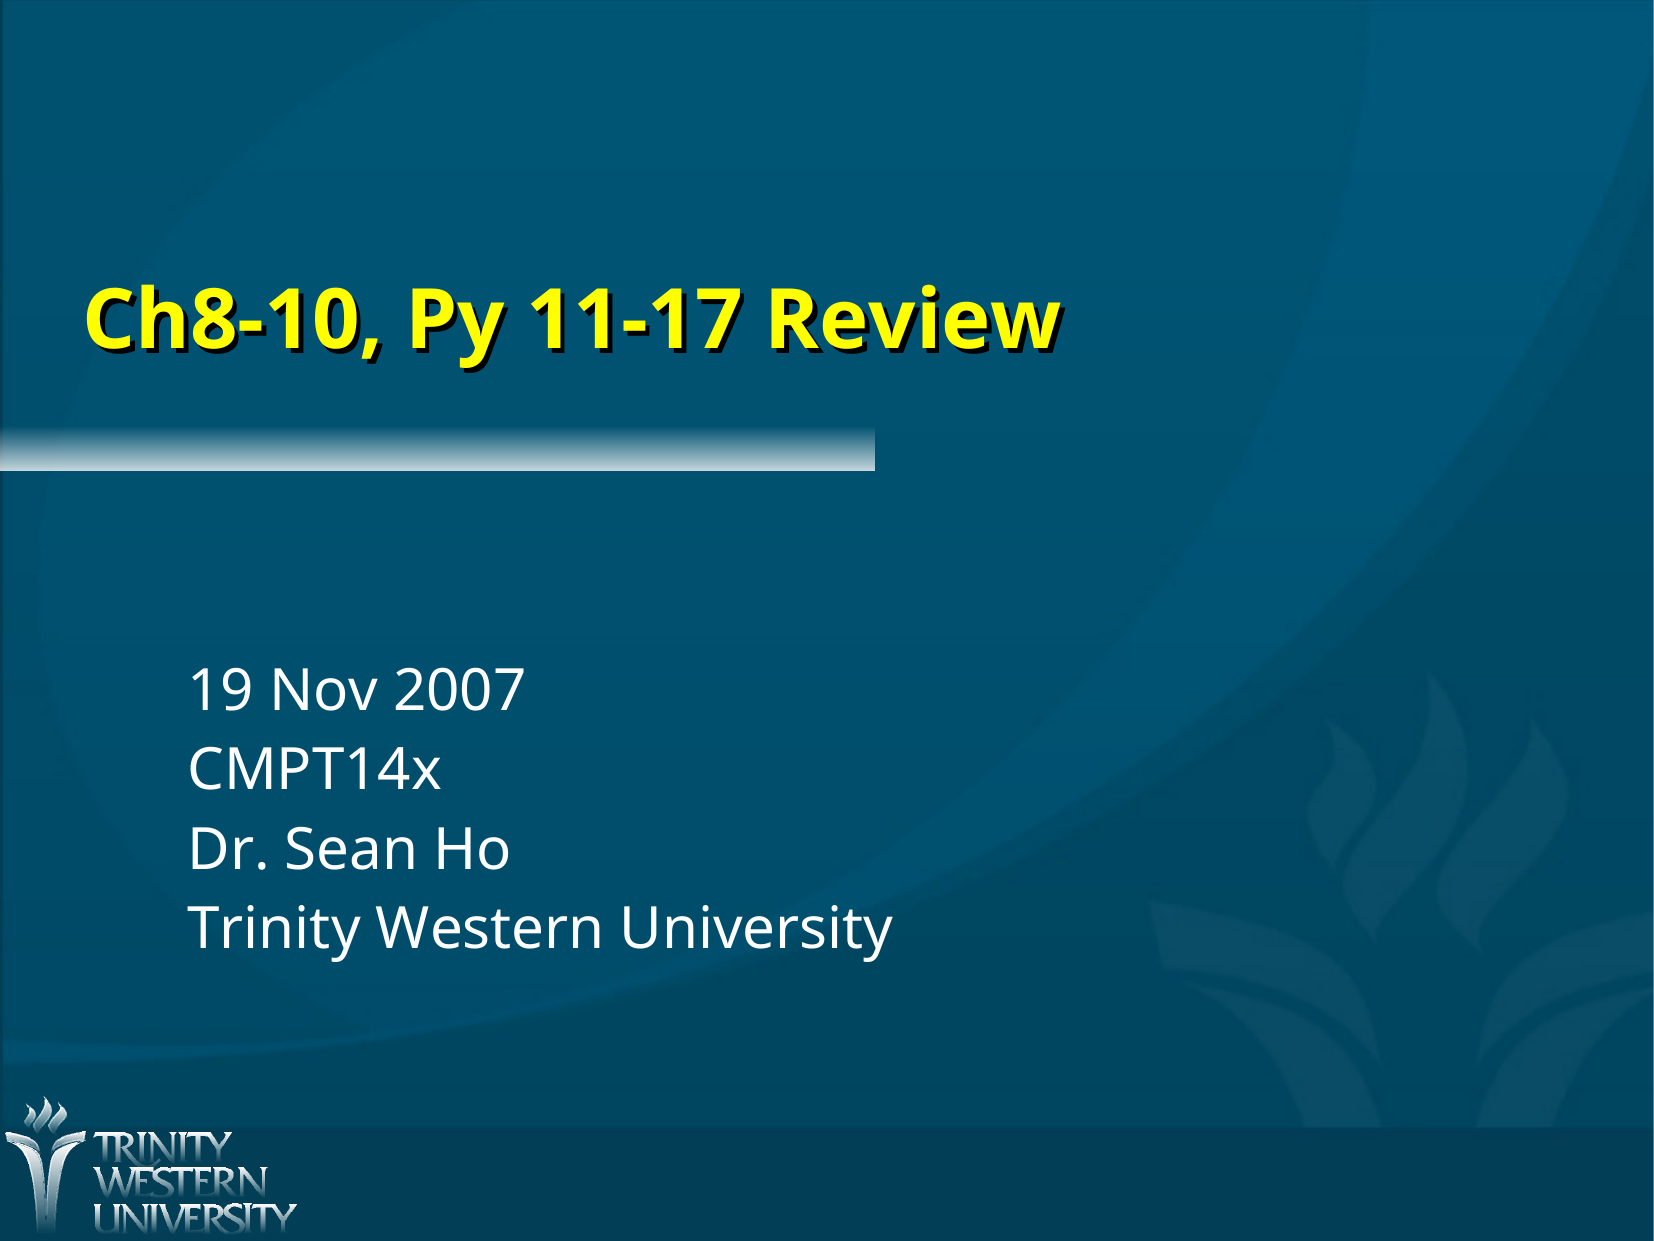

# Ch8-10, Py 11-17 Review
19 Nov 2007
CMPT14x
Dr. Sean Ho
Trinity Western University